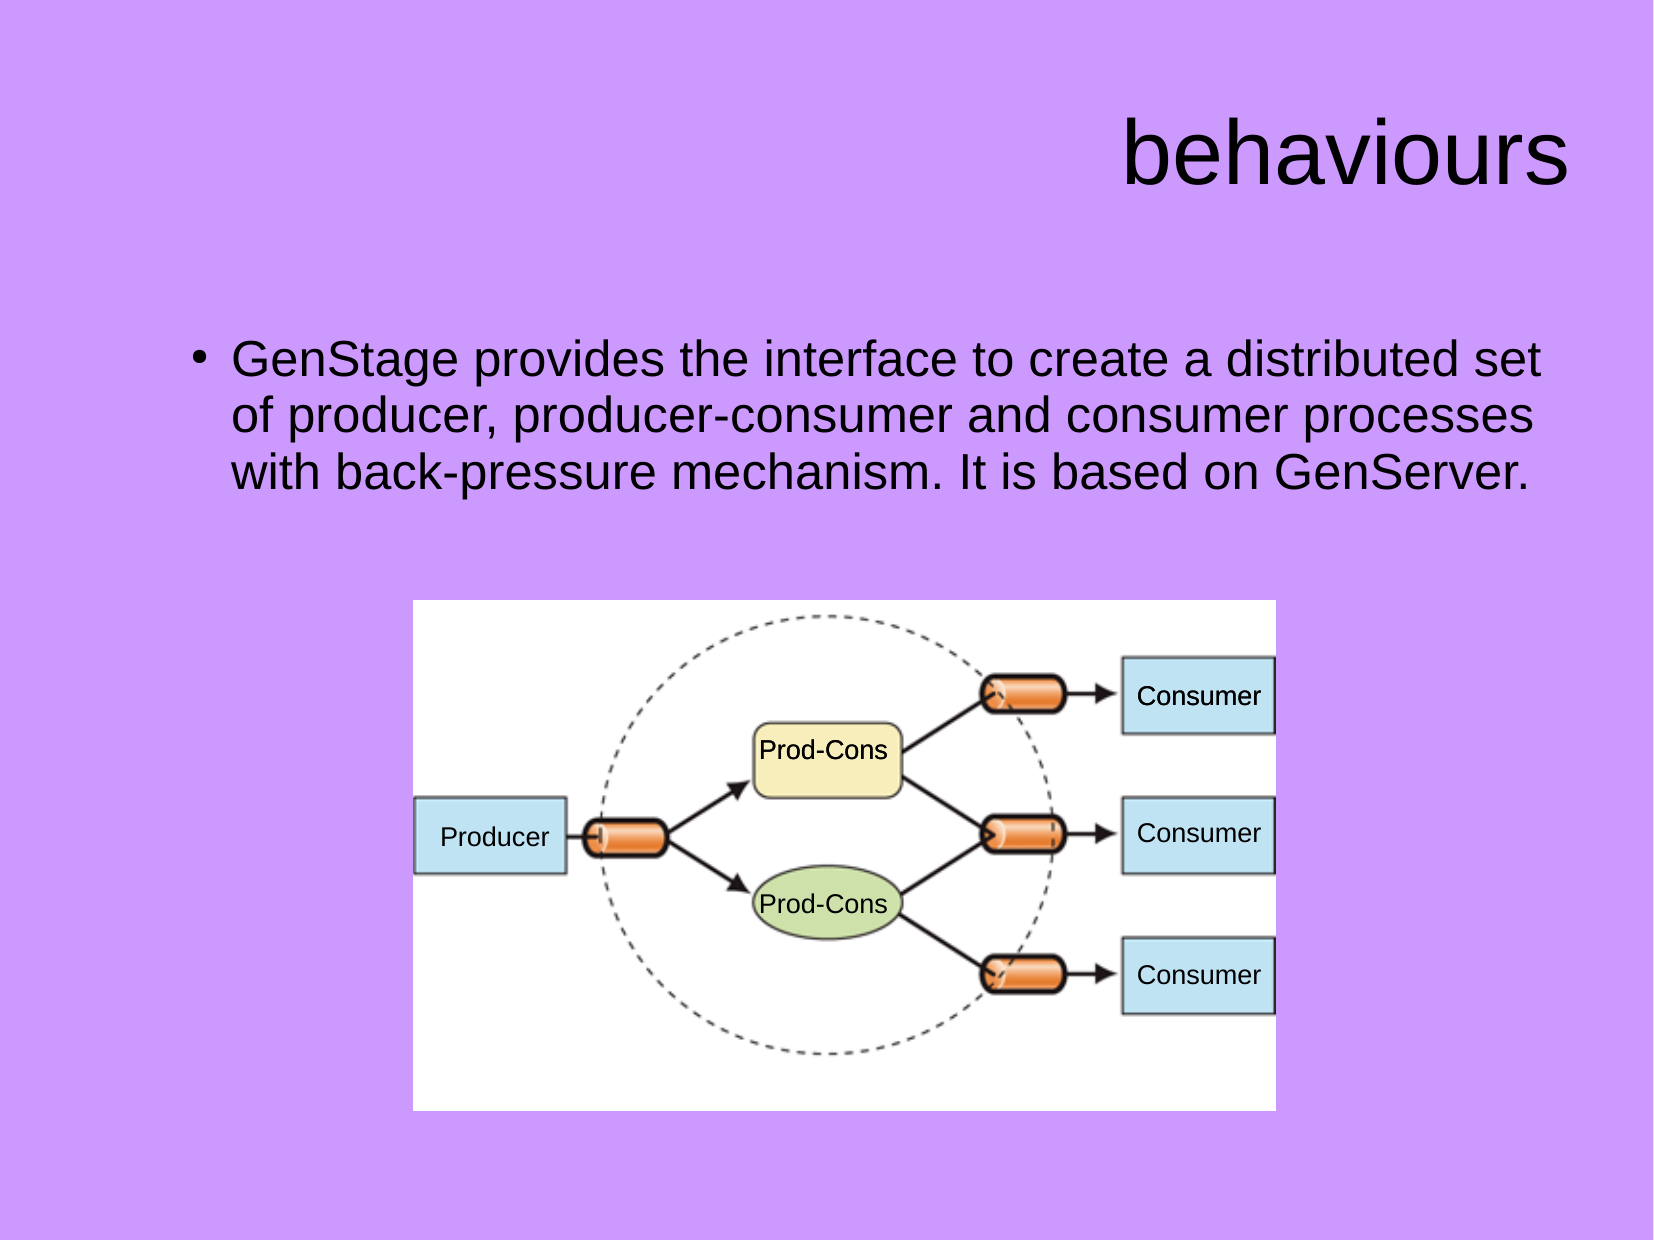

# behaviours
GenStage provides the interface to create a distributed set of producer, producer-consumer and consumer processes with back-pressure mechanism. It is based on GenServer.
Consumer
Consumer
Prod-Cons
Prod-Cons
Consumer
Producer
Prod-Cons
Consumer